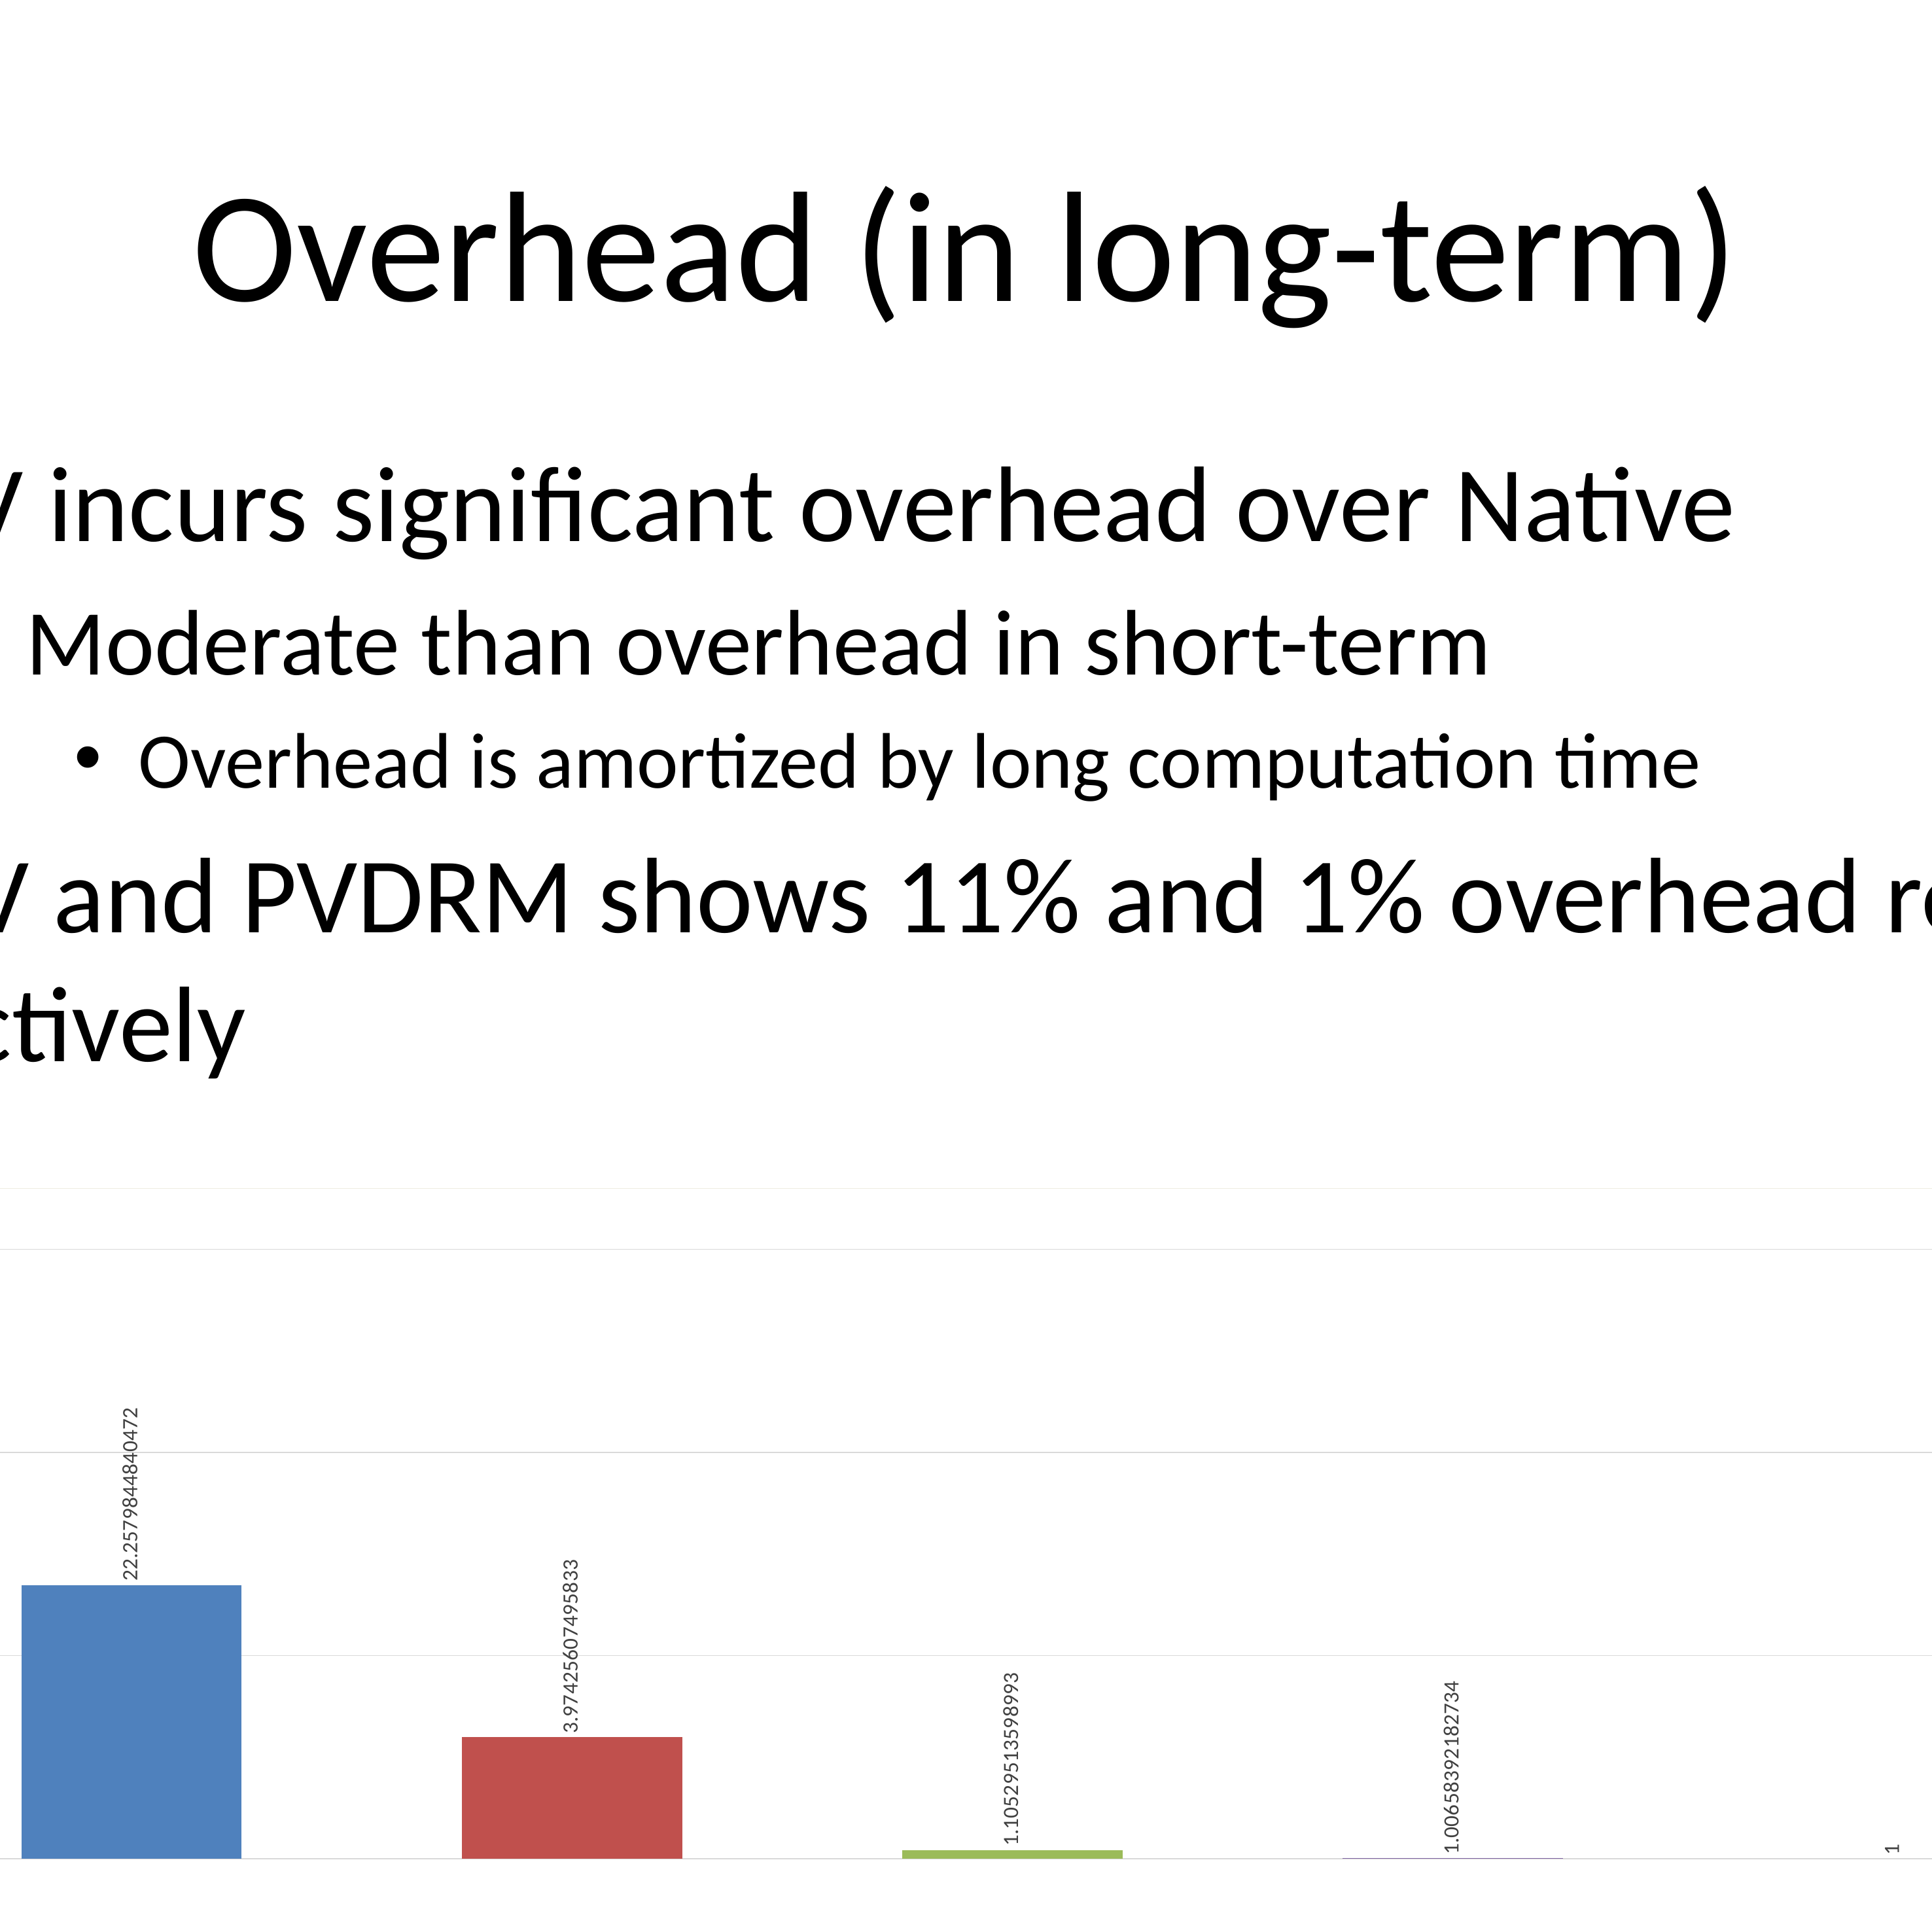

# Overhead (in long-term)
FV incurs significant overhead over Native
Moderate than overhead in short-term
Overhead is amortized by long computation time
PV and PVDRM shows 11% and 1% overhead respectively
### Chart
| Category | |
|---|---|
| None | 22.2579844840472 |
| None | 3.97425607495833 |
| None | 1.10529513598993 |
| None | 1.00658392182734 |
| None | 1.0 |